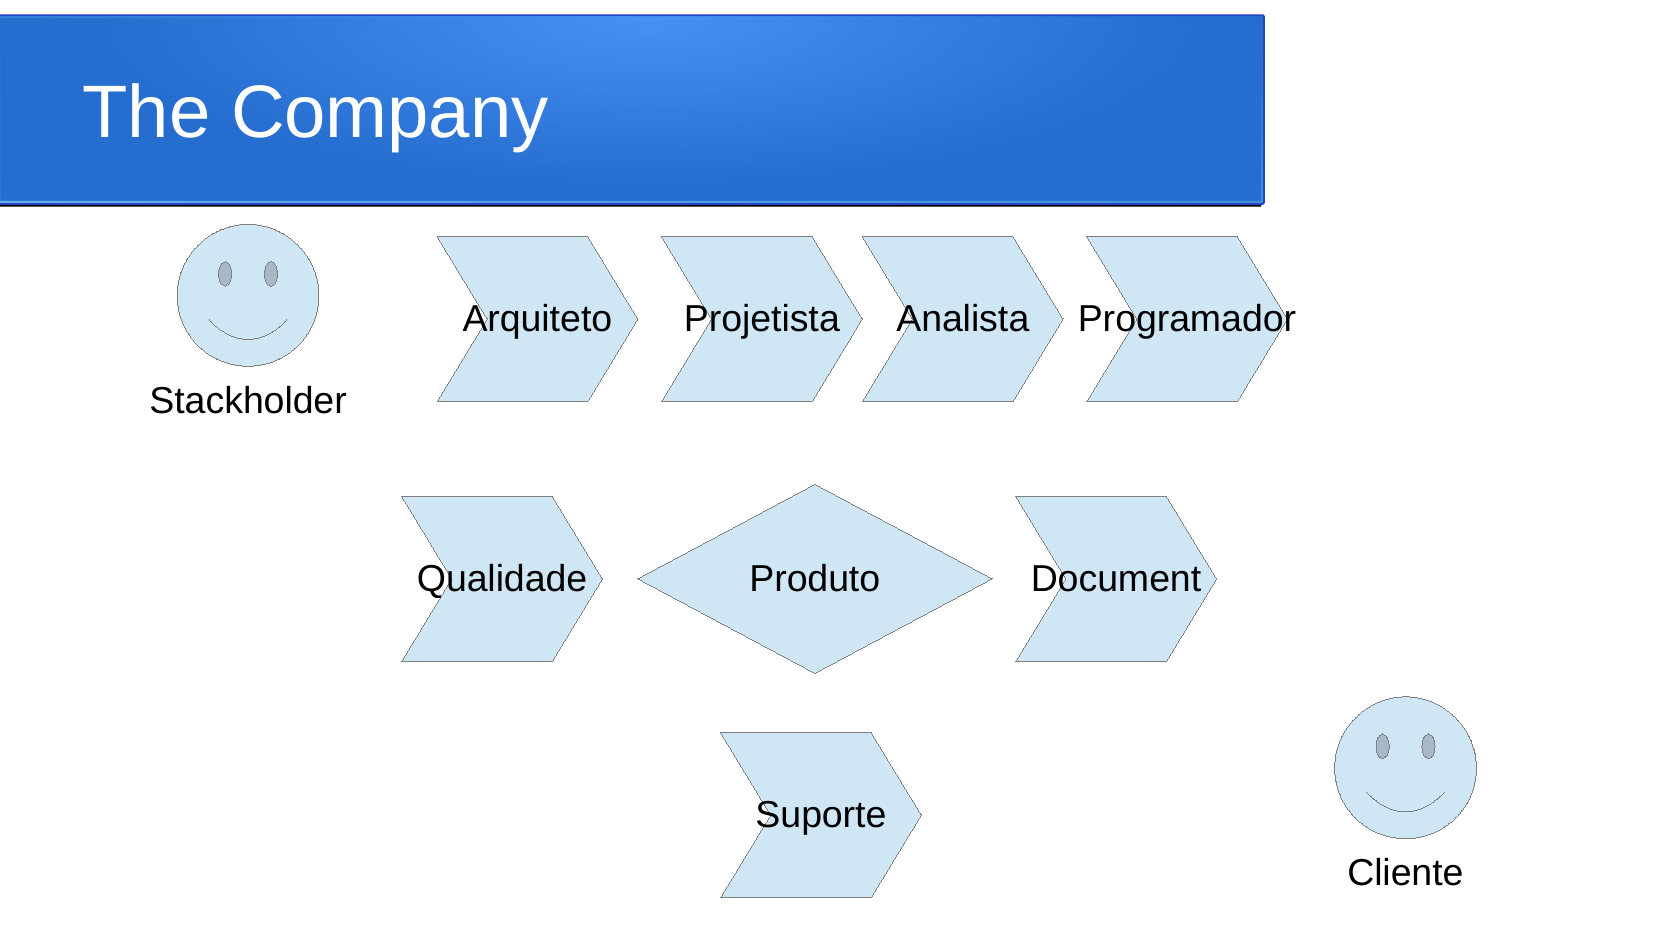

# The Company
Stackholder
Arquiteto
Projetista
Analista
Programador
Produto
Qualidade
Document
Cliente
Suporte